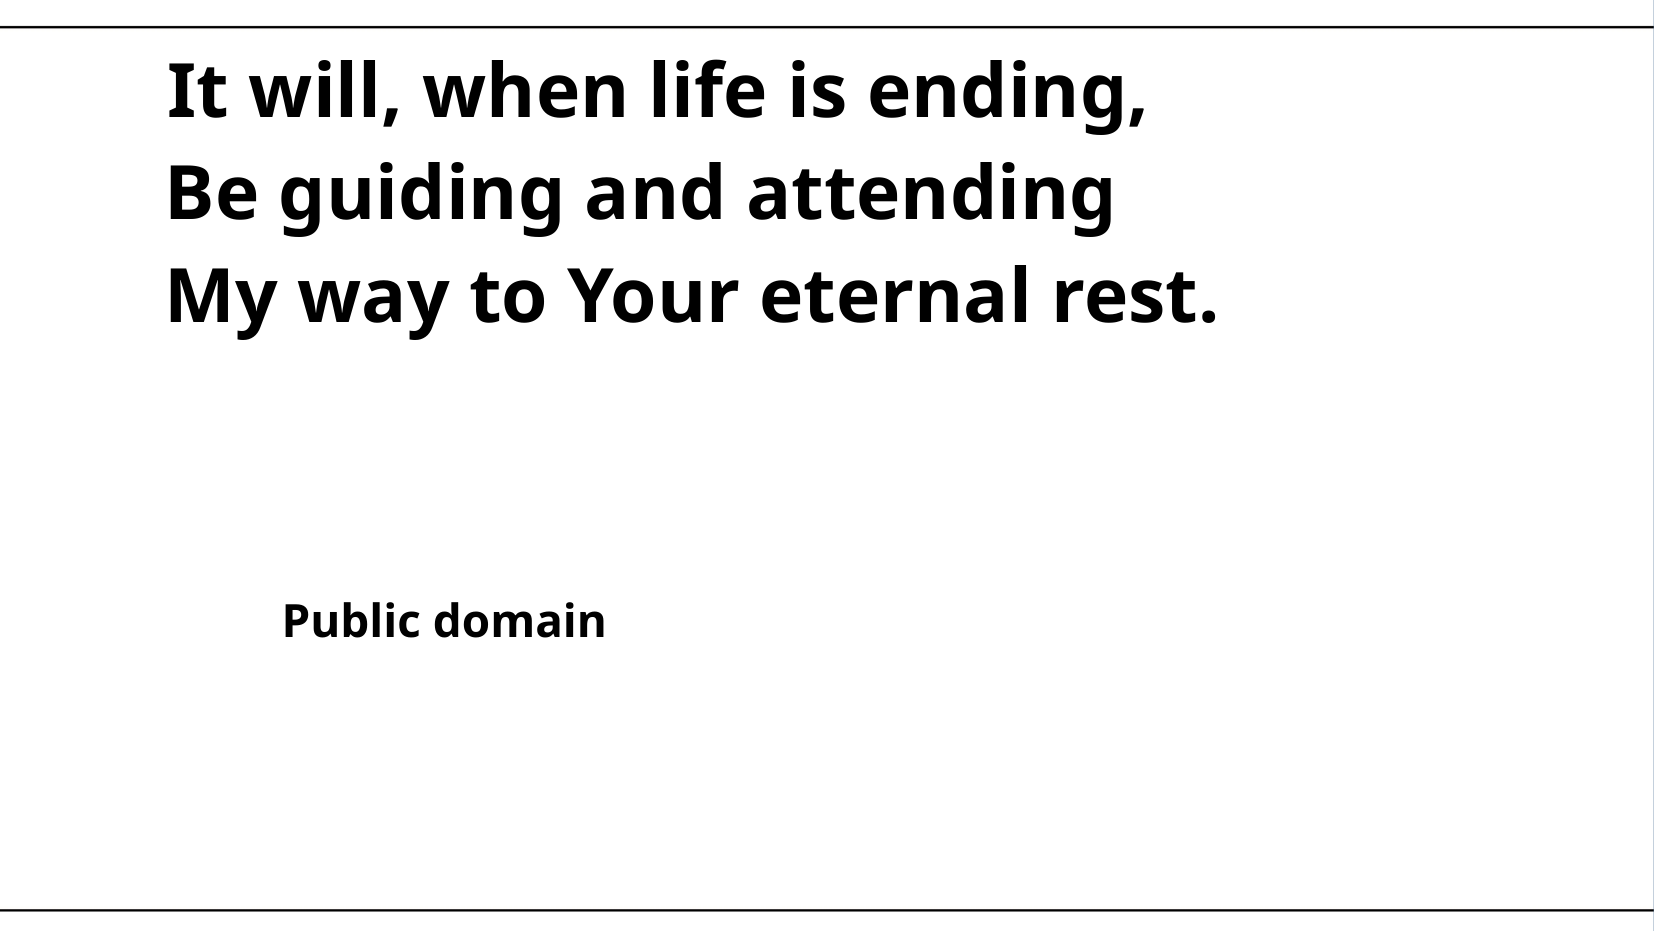

It will, when life is ending,
Be guiding and attending
My way to Your eternal rest.
 Public domain